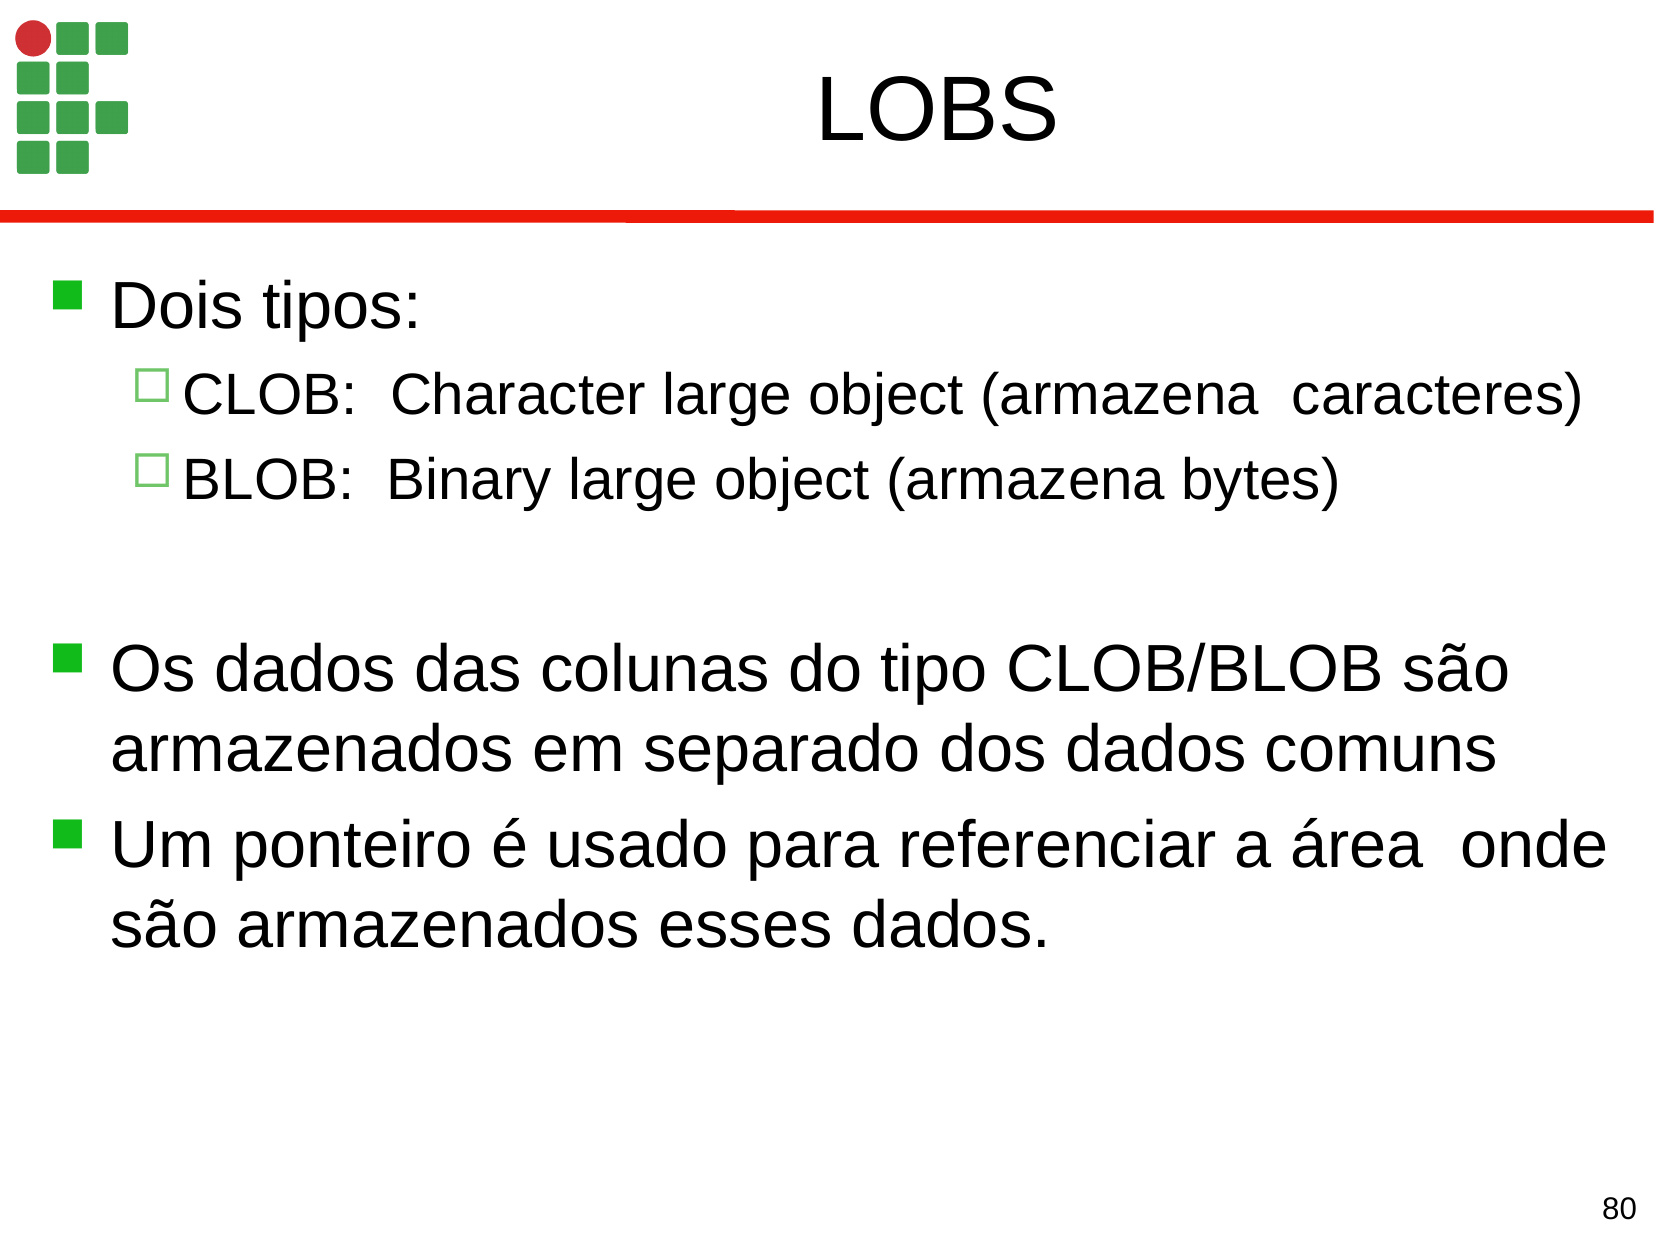

LOBS
Dois tipos:
CLOB: Character large object (armazena caracteres)
BLOB: Binary large object (armazena bytes)
Os dados das colunas do tipo CLOB/BLOB são armazenados em separado dos dados comuns
Um ponteiro é usado para referenciar a área onde são armazenados esses dados.